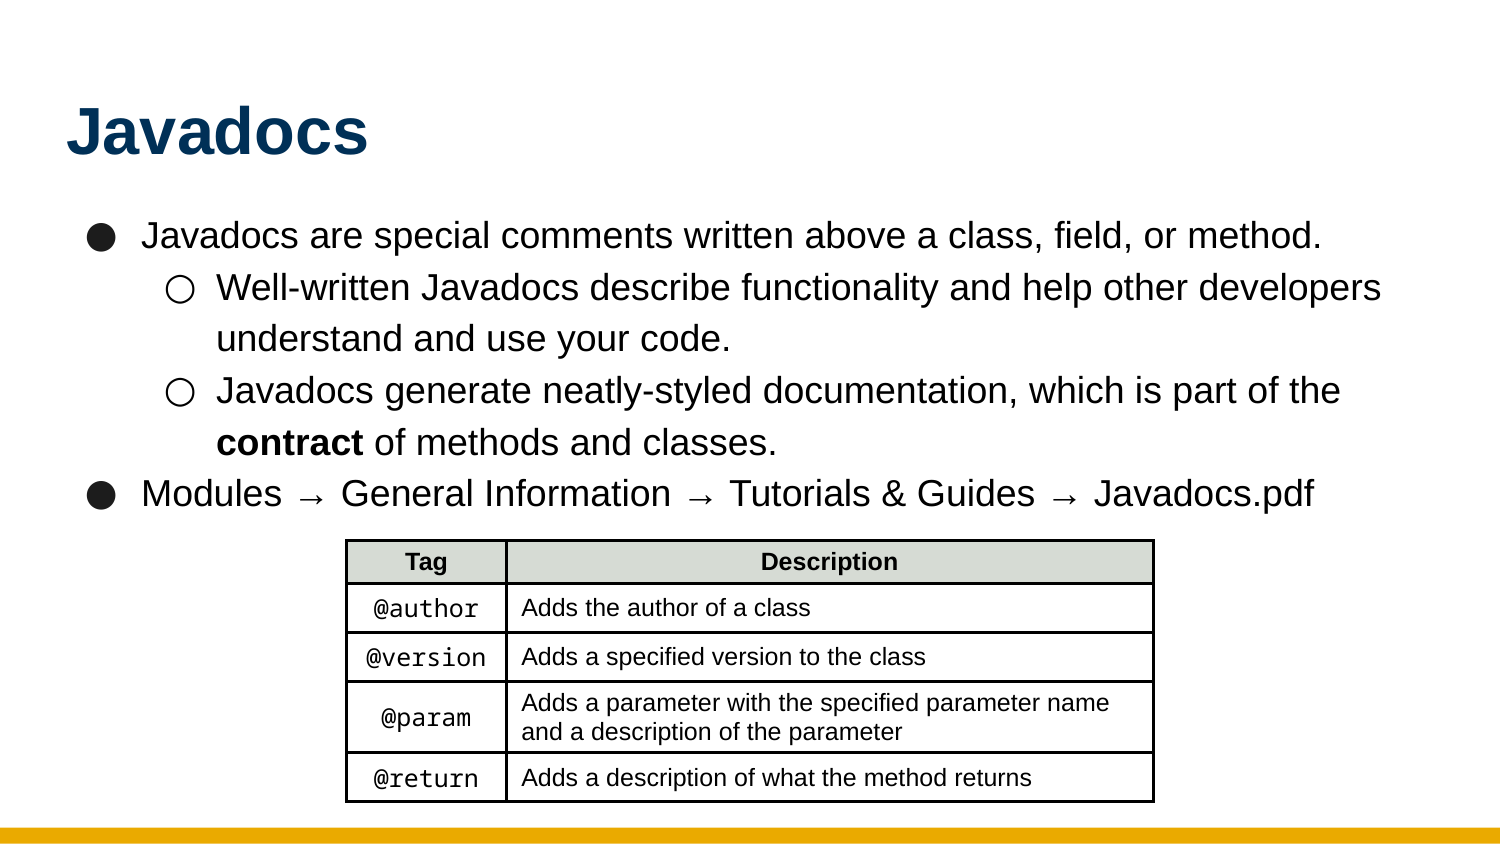

# Javadocs
Javadocs are special comments written above a class, field, or method.
Well-written Javadocs describe functionality and help other developers understand and use your code.
Javadocs generate neatly-styled documentation, which is part of the contract of methods and classes.
Modules → General Information → Tutorials & Guides → Javadocs.pdf
| Tag | Description |
| --- | --- |
| @author | Adds the author of a class |
| @version | Adds a specified version to the class |
| @param | Adds a parameter with the specified parameter name and a description of the parameter |
| @return | Adds a description of what the method returns |